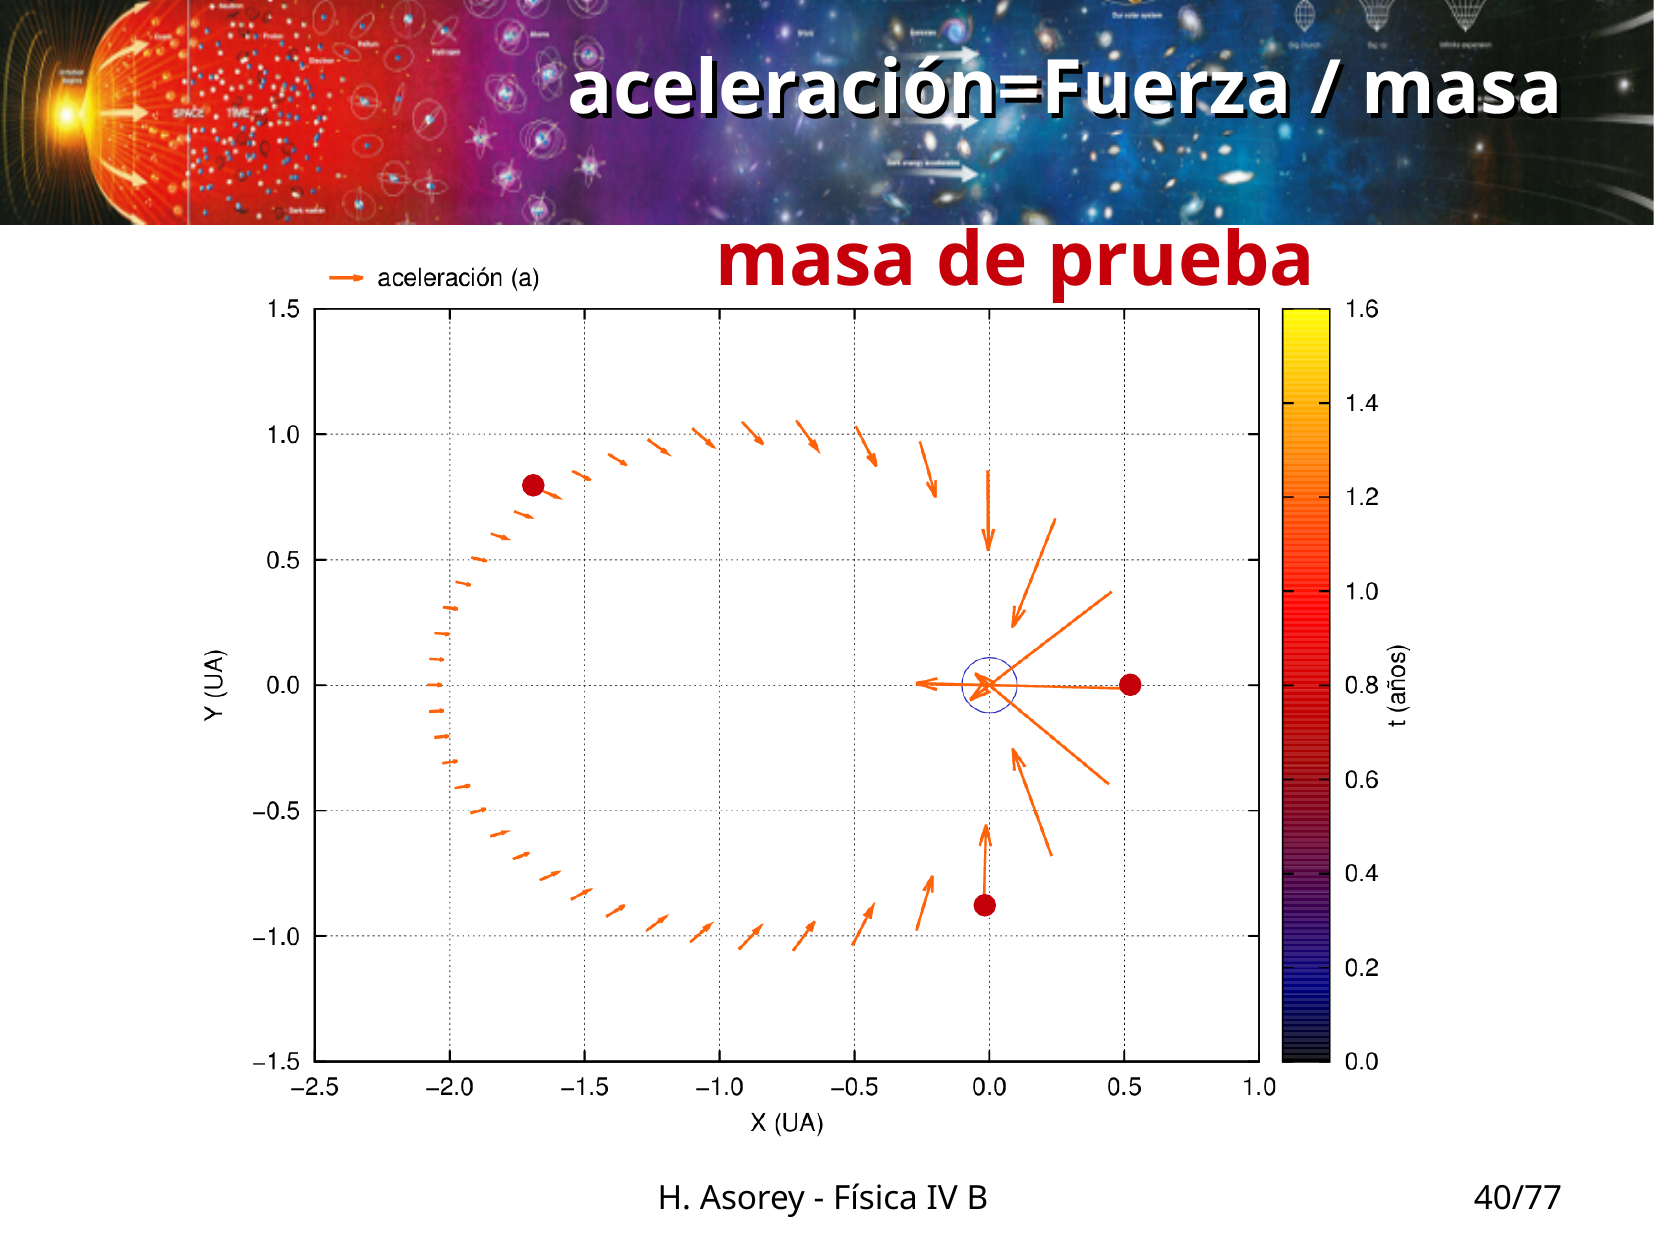

# aceleración=Fuerza / masa
masa de prueba
H. Asorey - Física IV B
40